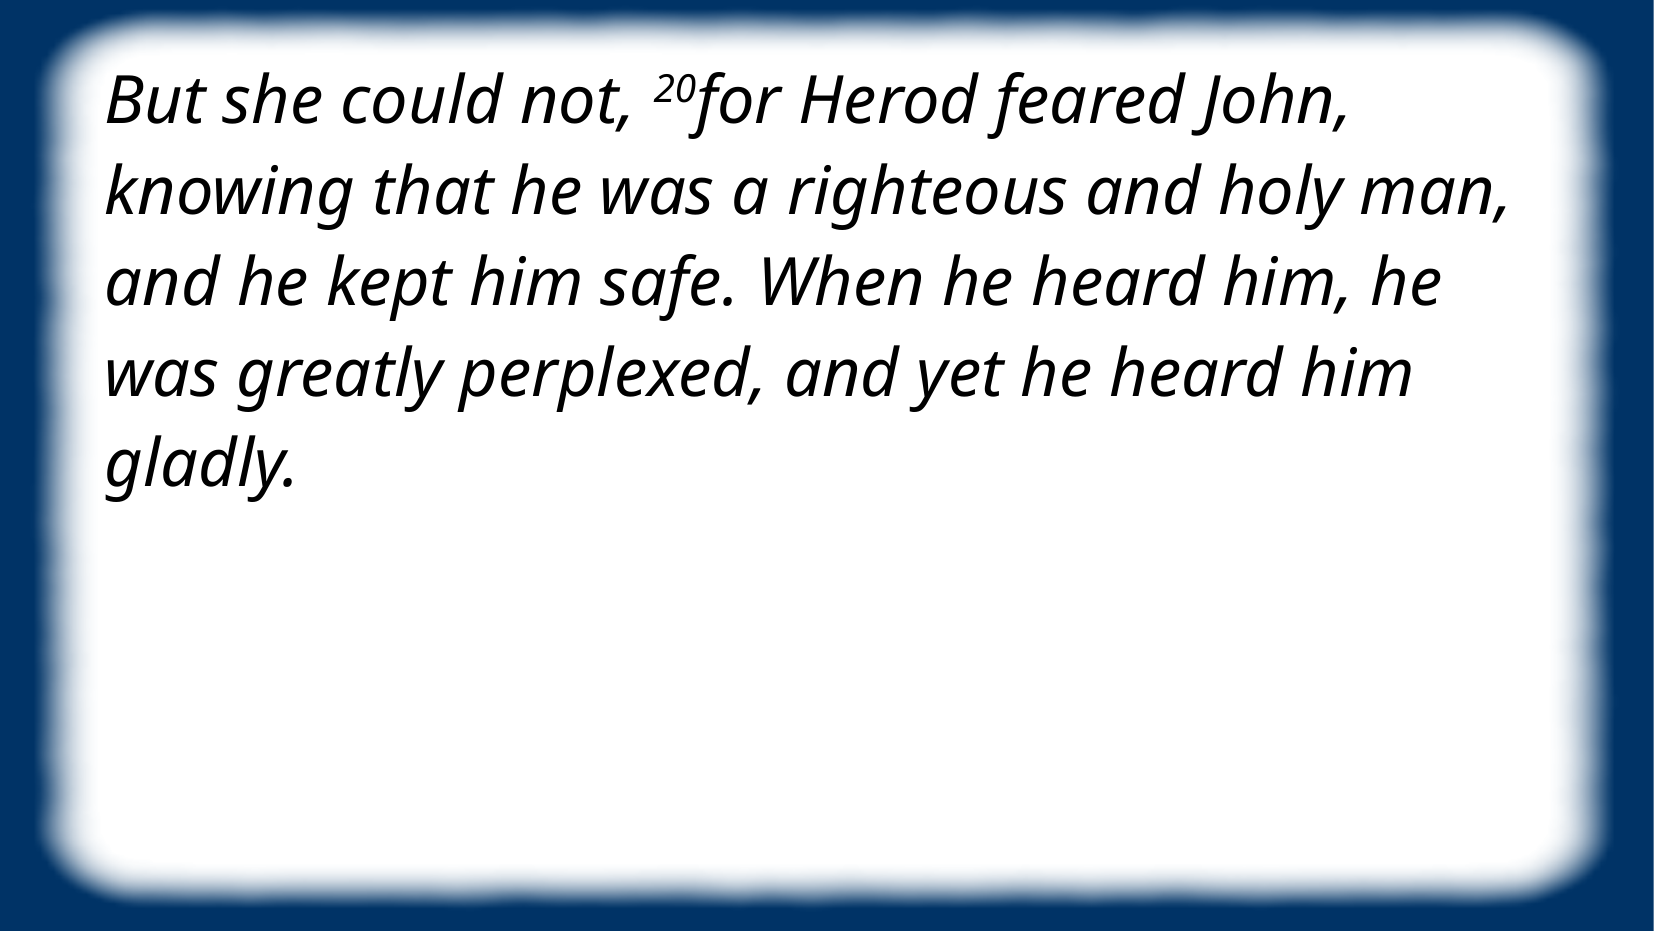

But she could not, 20for Herod feared John, knowing that he was a righteous and holy man, and he kept him safe. When he heard him, he was greatly perplexed, and yet he heard him gladly.